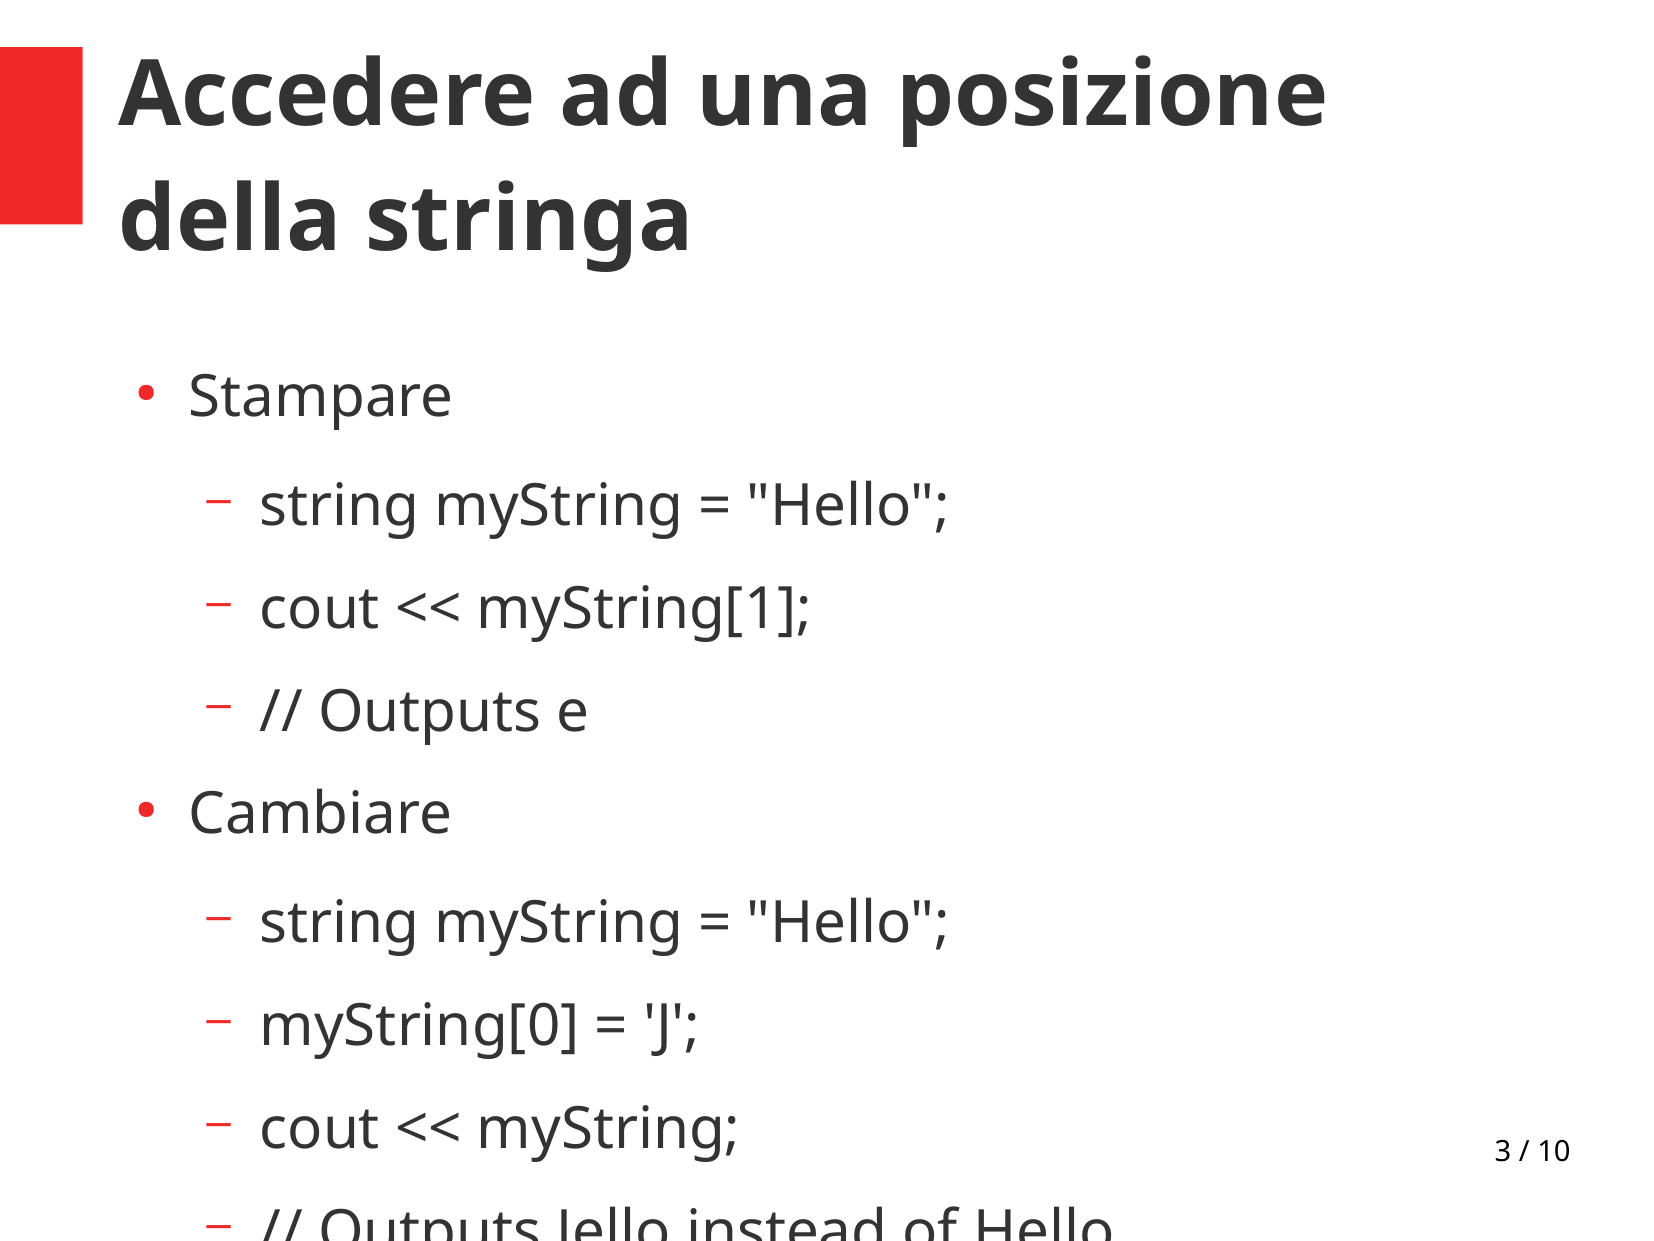

# Accedere ad una posizione della stringa
Stampare
string myString = "Hello";
cout << myString[1];
// Outputs e
Cambiare
string myString = "Hello";
myString[0] = 'J';
cout << myString;
// Outputs Jello instead of Hello
3